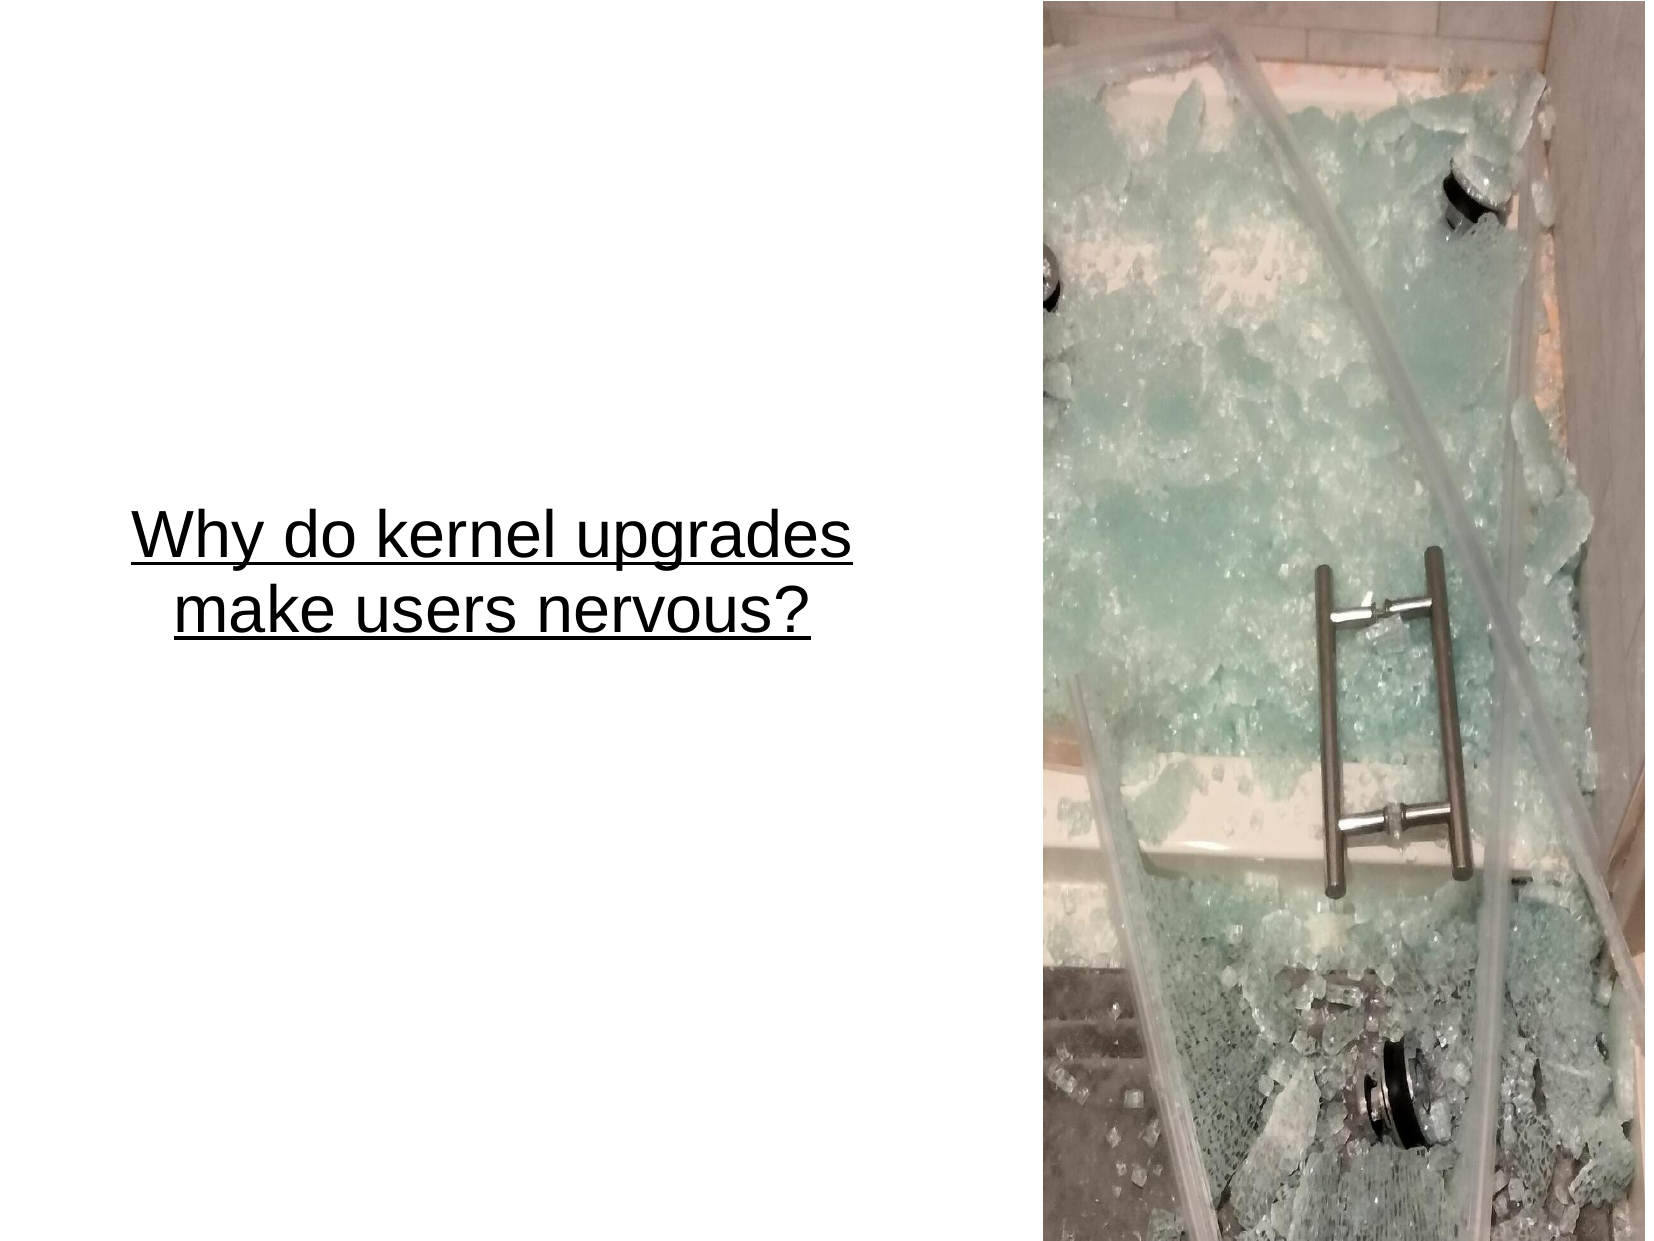

# Why do kernel upgrades make users nervous?
2